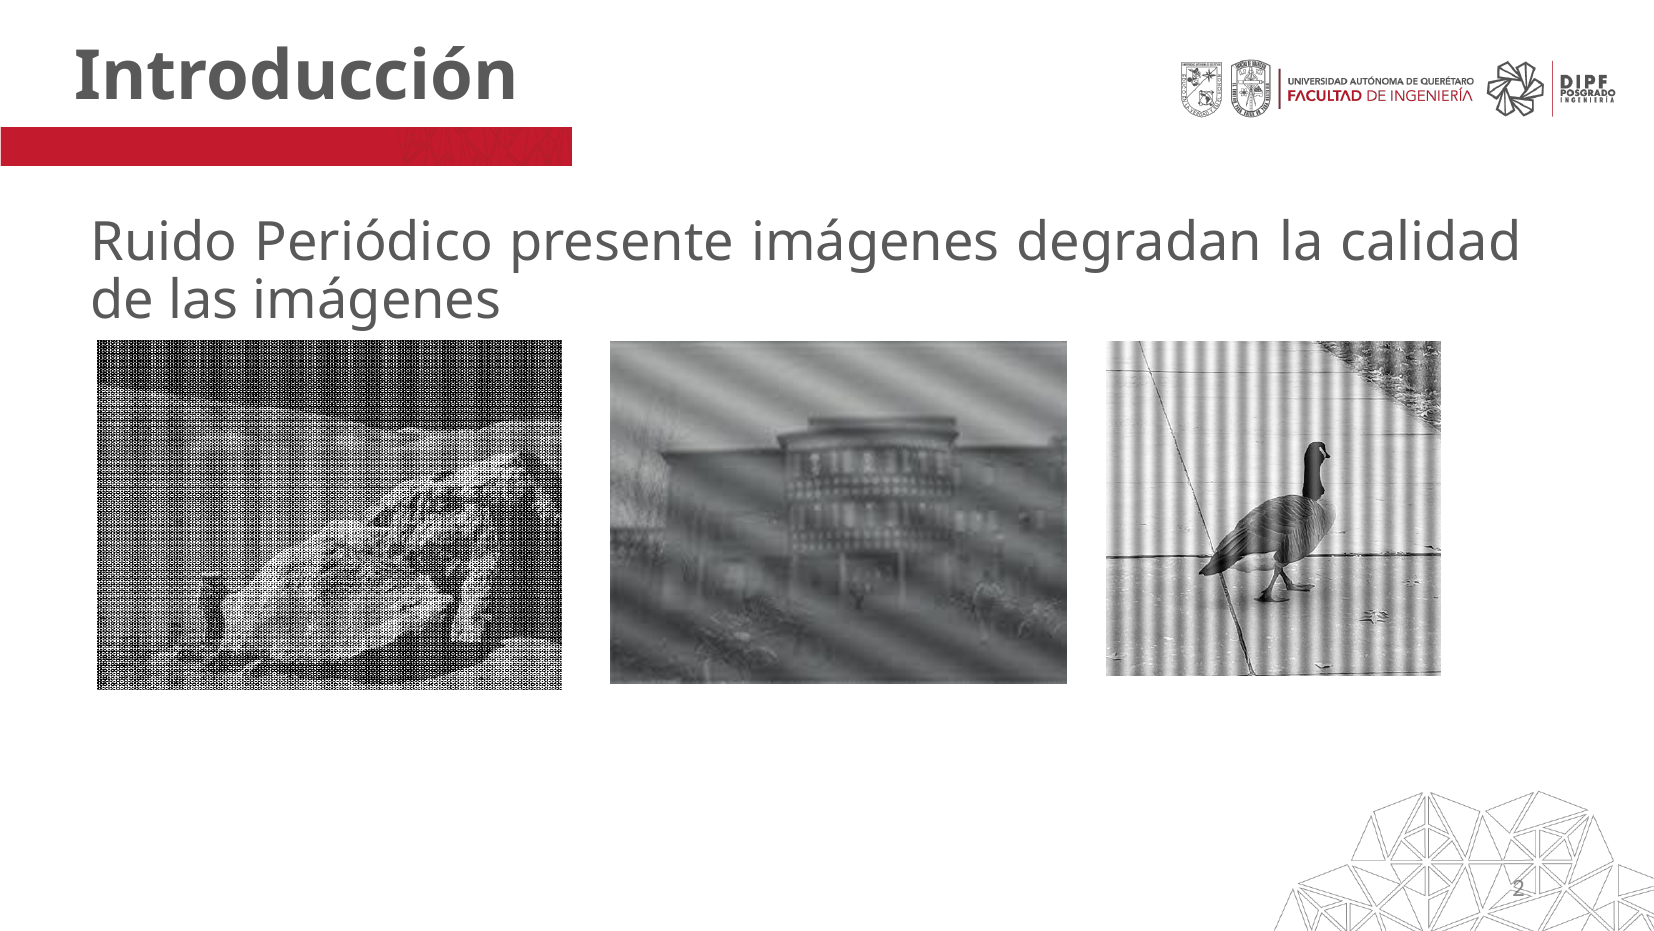

Introducción
# Ruido Periódico presente imágenes degradan la calidad de las imágenes
2